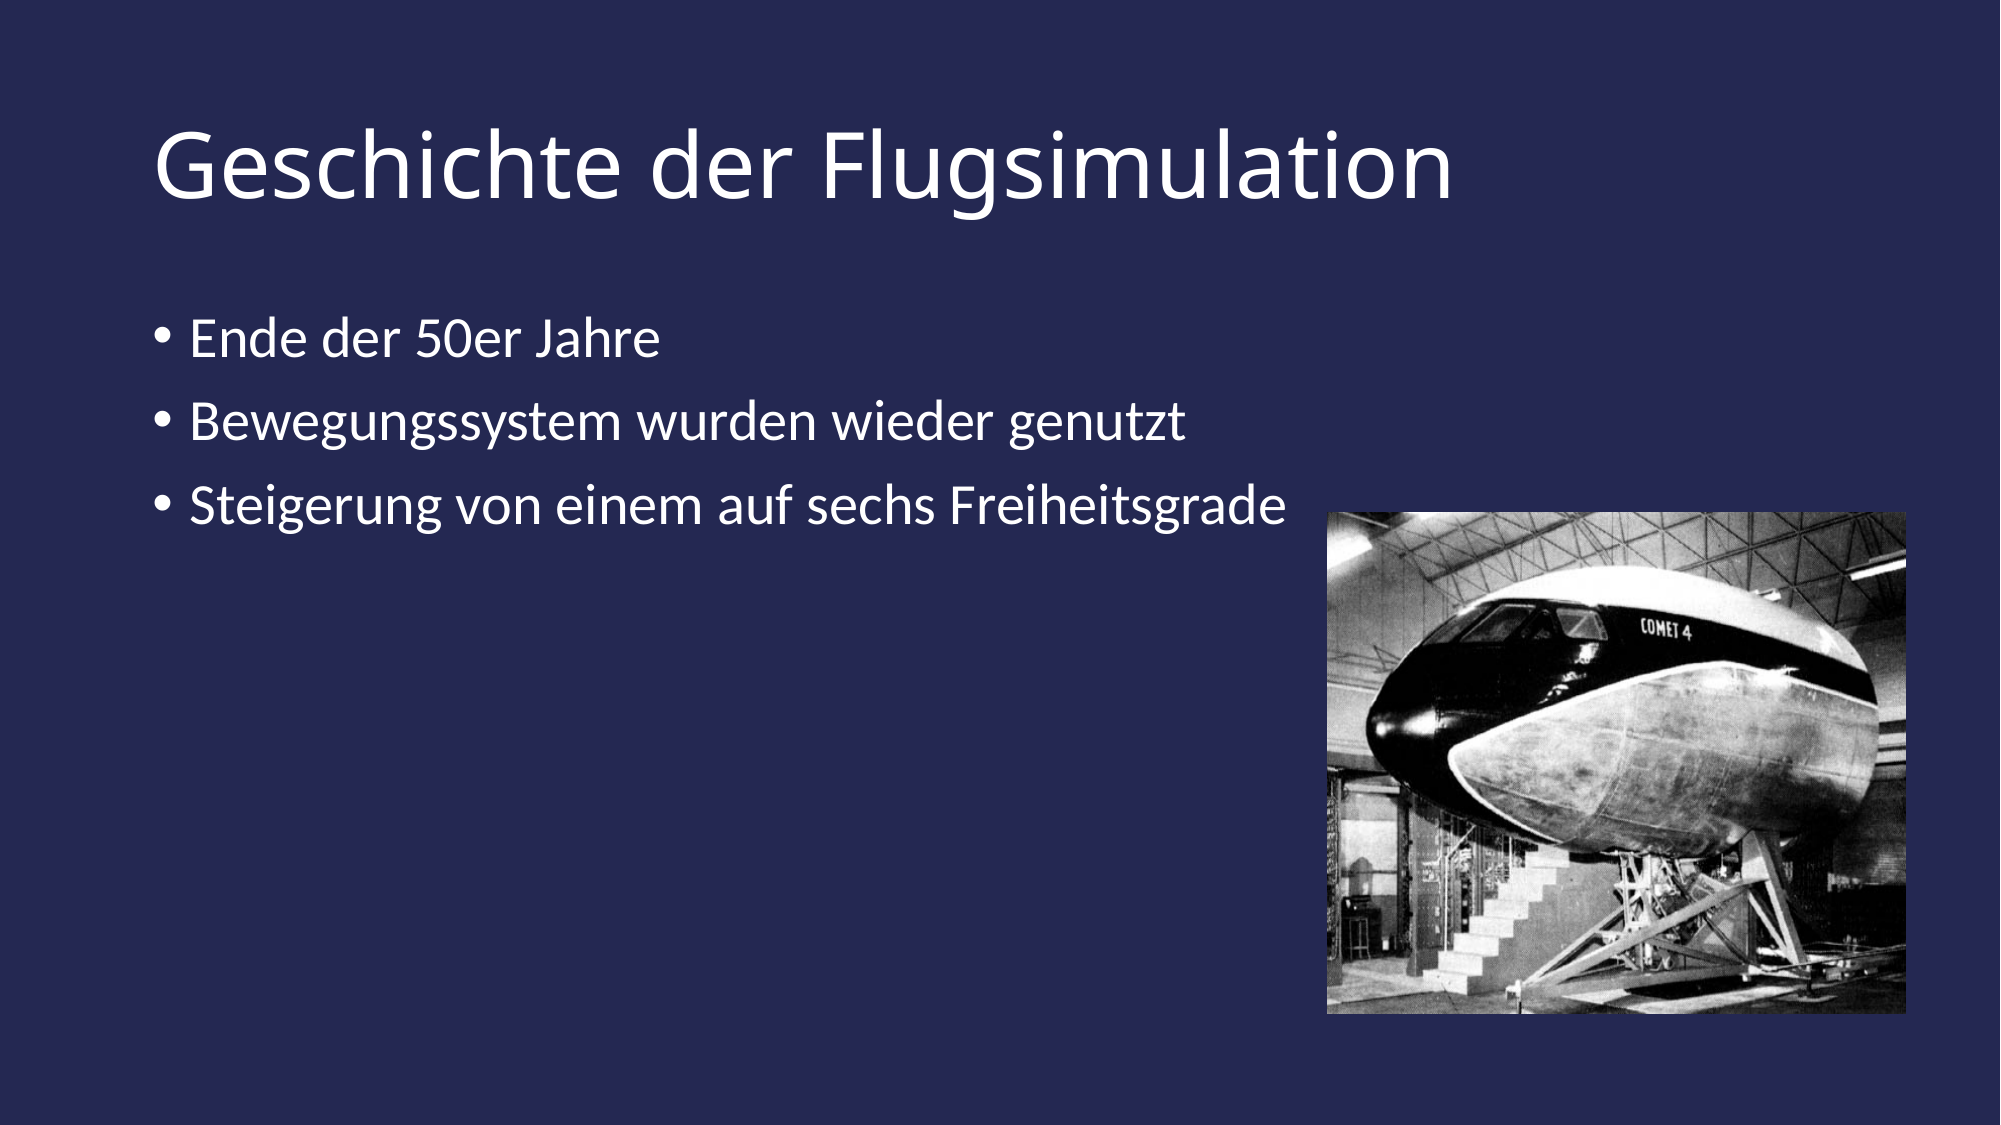

# Geschichte der Flugsimulation
Ende der 50er Jahre
Bewegungssystem wurden wieder genutzt
Steigerung von einem auf sechs Freiheitsgrade